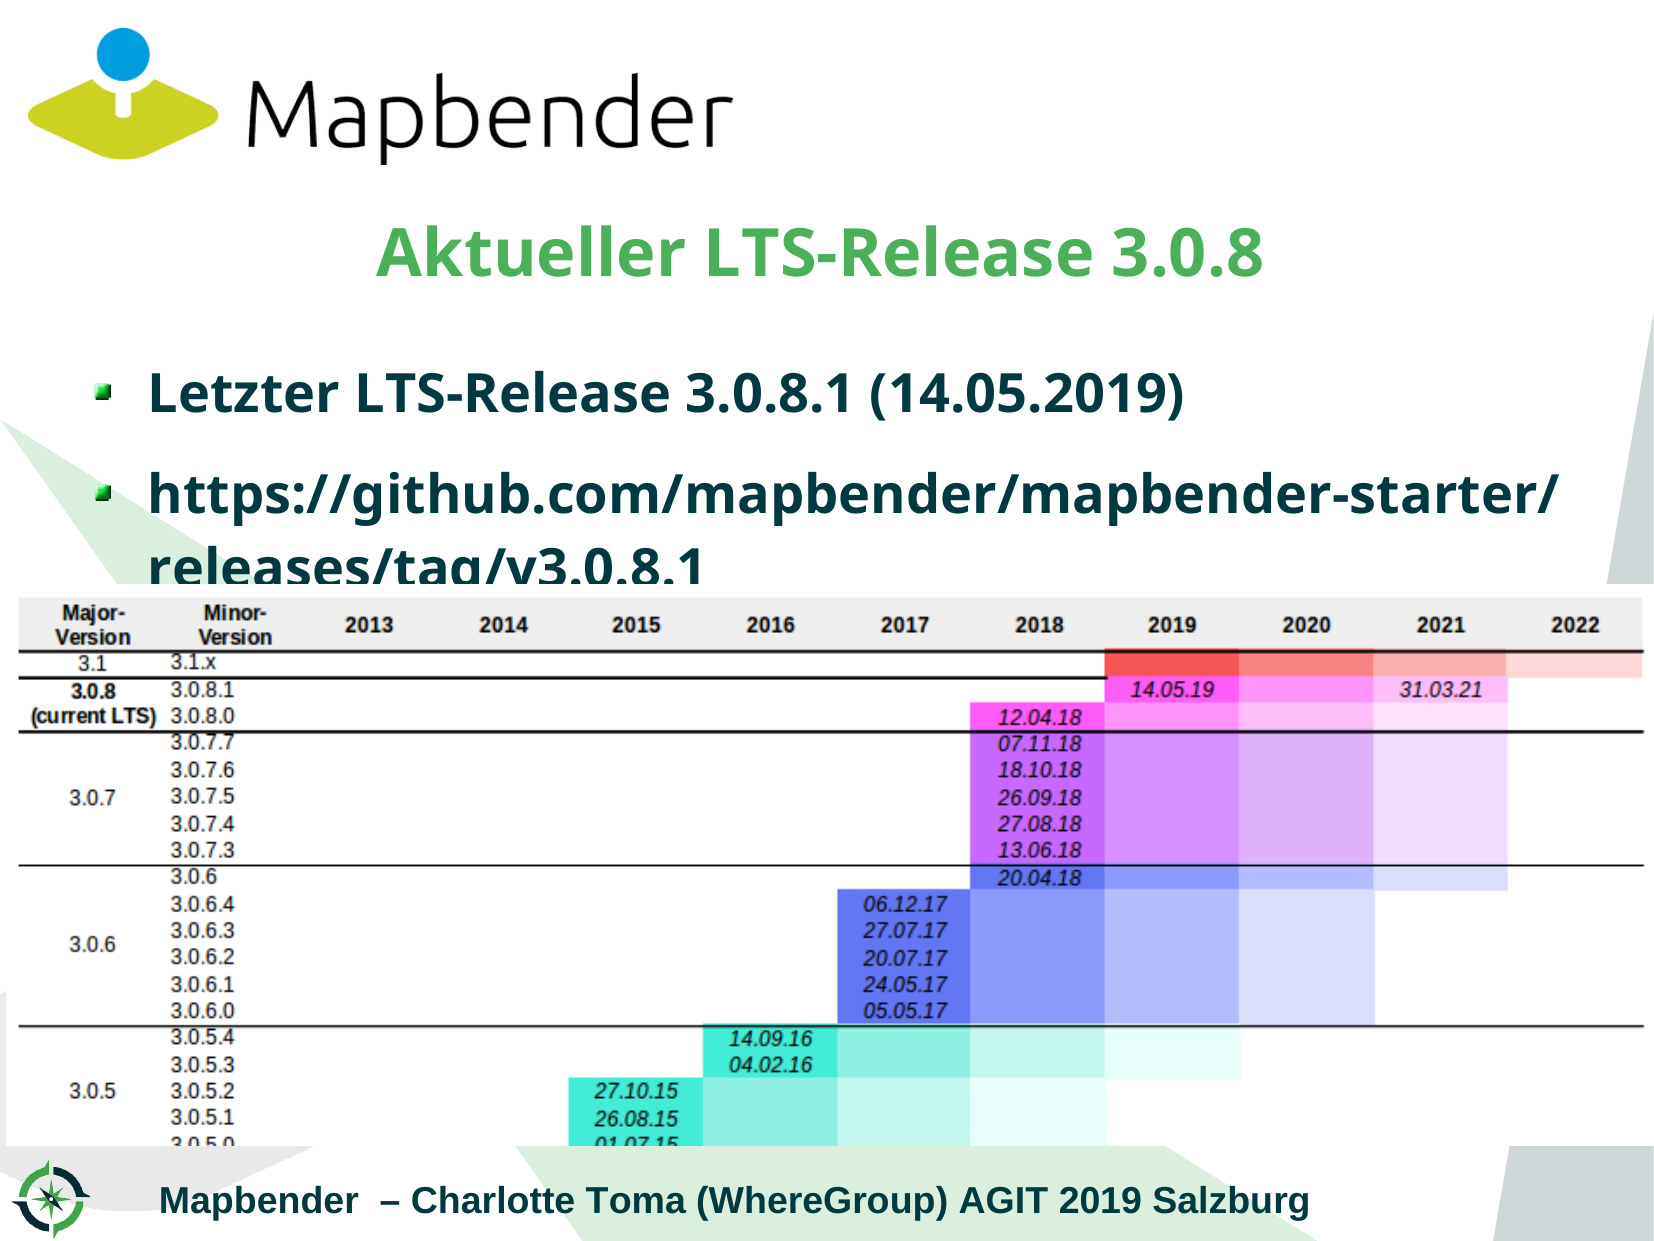

# Aktueller LTS-Release 3.0.8
Letzter LTS-Release 3.0.8.1 (14.05.2019)
https://github.com/mapbender/mapbender-starter/releases/tag/v3.0.8.1